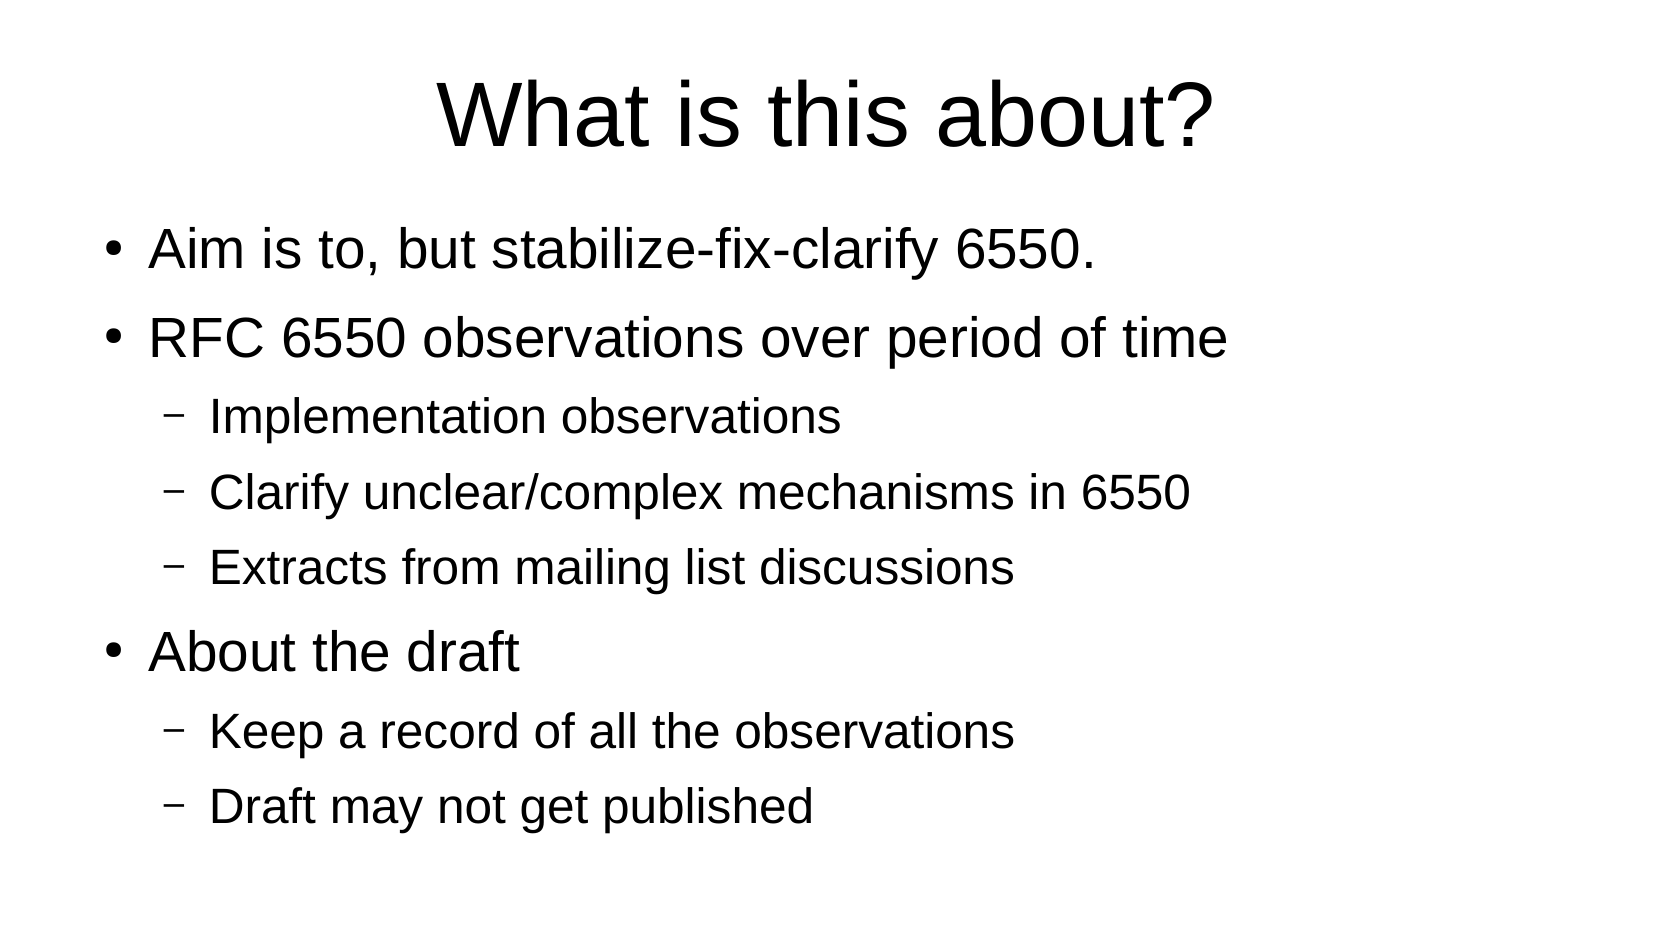

# What is this about?
Aim is to, but stabilize-fix-clarify 6550.
RFC 6550 observations over period of time
Implementation observations
Clarify unclear/complex mechanisms in 6550
Extracts from mailing list discussions
About the draft
Keep a record of all the observations
Draft may not get published